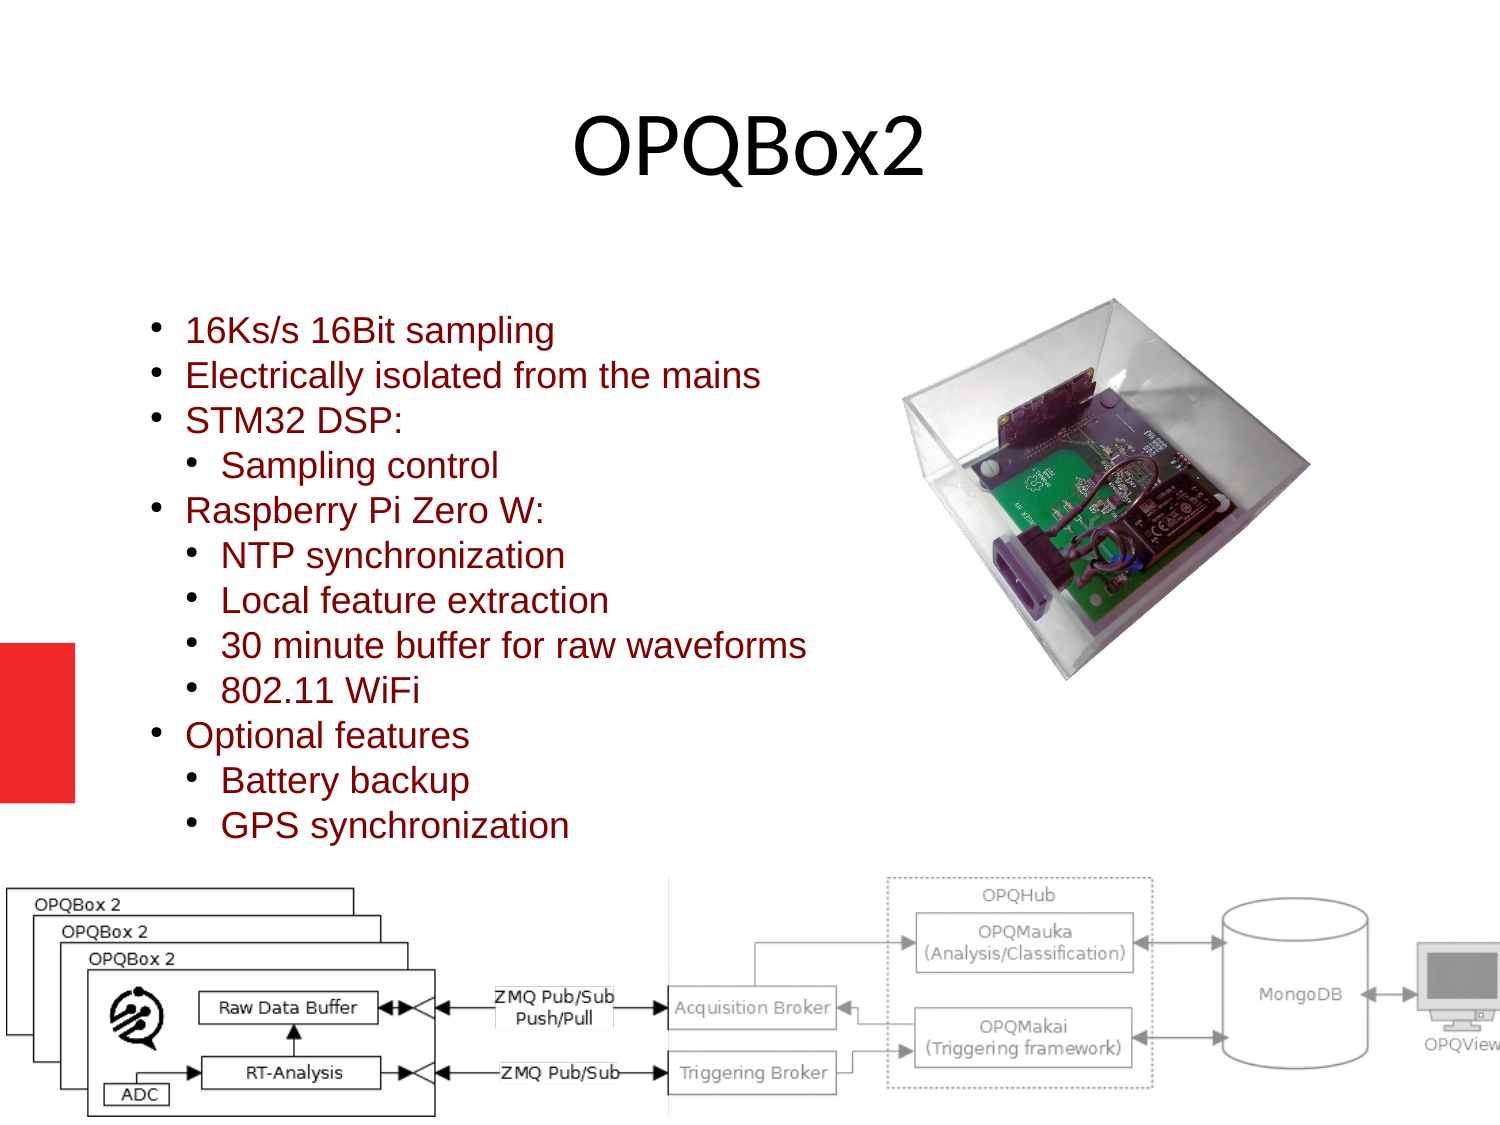

OPQBox2
16Ks/s 16Bit sampling
Electrically isolated from the mains
STM32 DSP:
Sampling control
Raspberry Pi Zero W:
NTP synchronization
Local feature extraction
30 minute buffer for raw waveforms
802.11 WiFi
Optional features
Battery backup
GPS synchronization